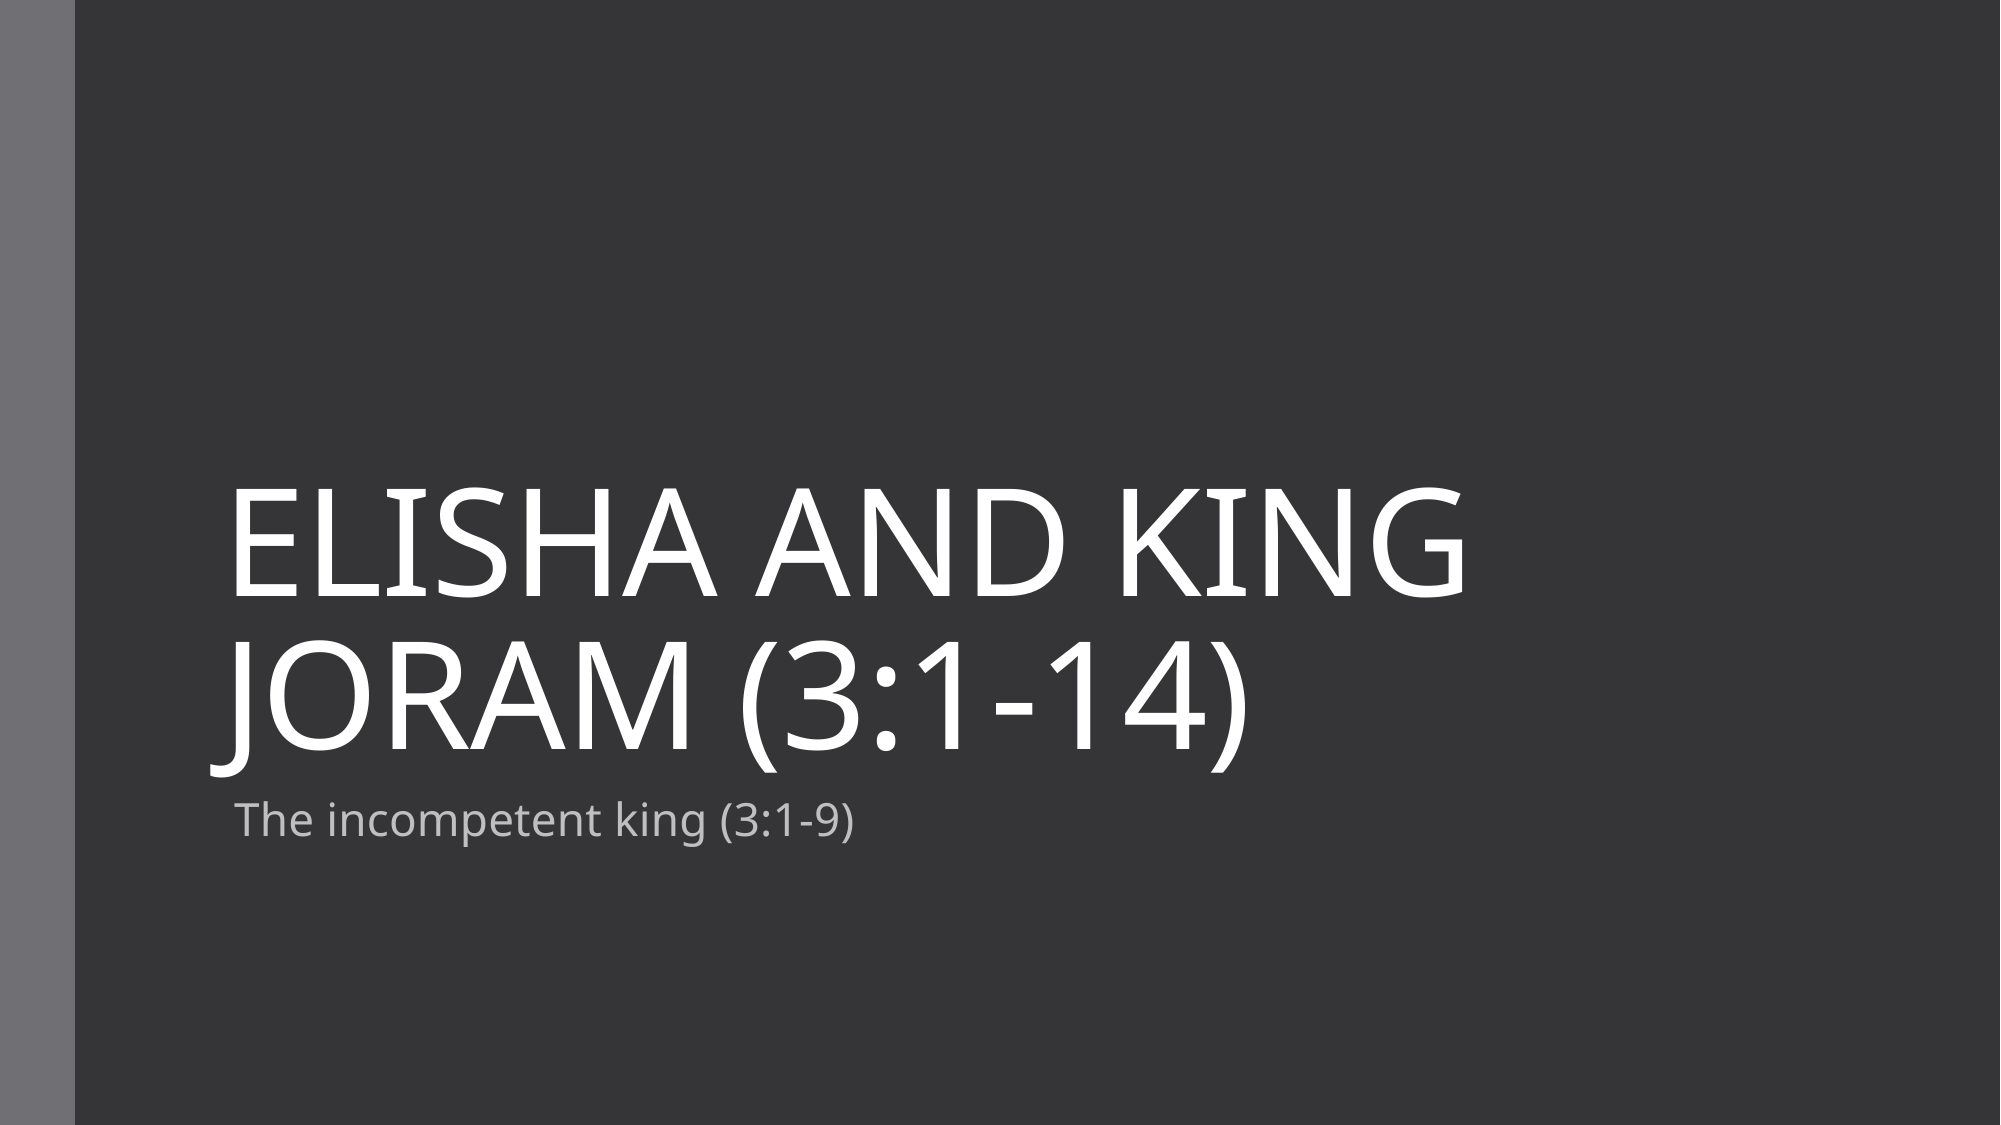

# ELISHA AND KING JORAM (3:1-14)
 The incompetent king (3:1-9)